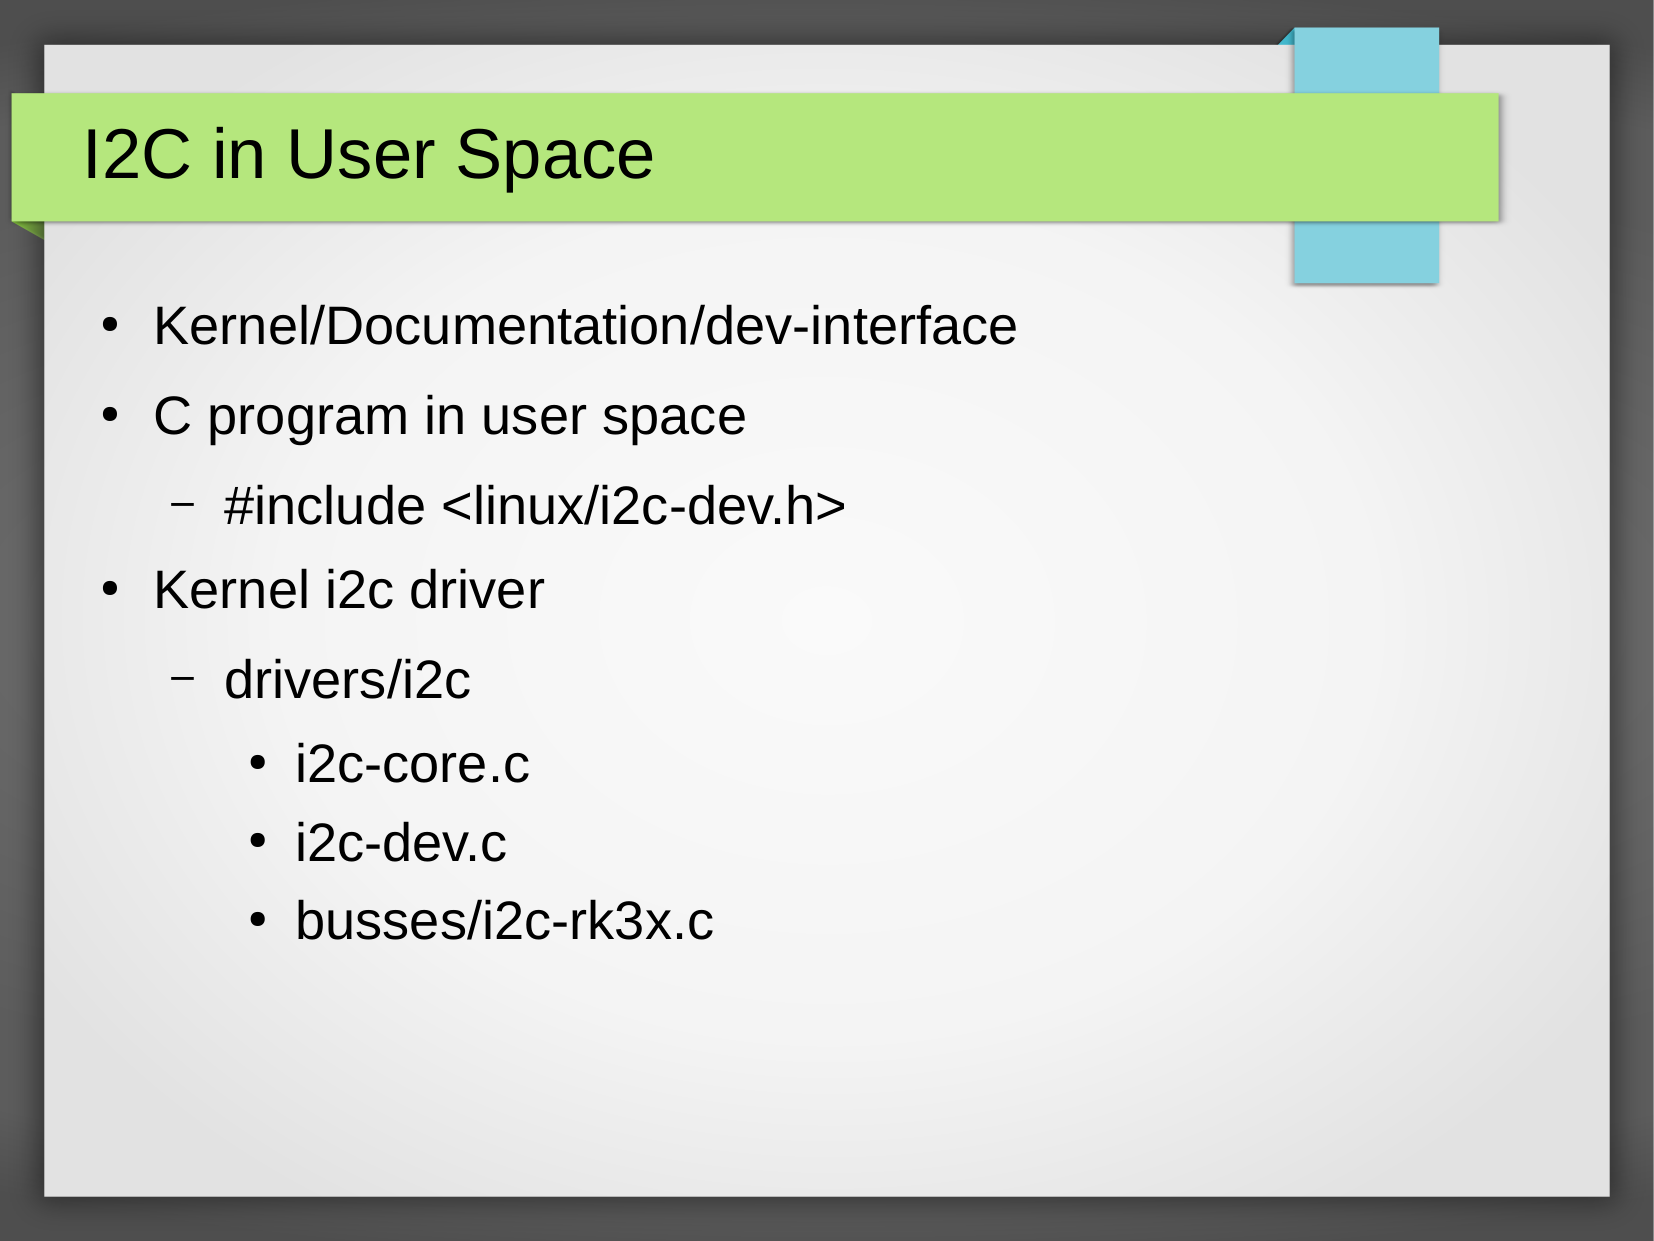

# I2C in User Space
Kernel/Documentation/dev-interface
C program in user space
#include <linux/i2c-dev.h>
Kernel i2c driver
drivers/i2c
i2c-core.c
i2c-dev.c
busses/i2c-rk3x.c